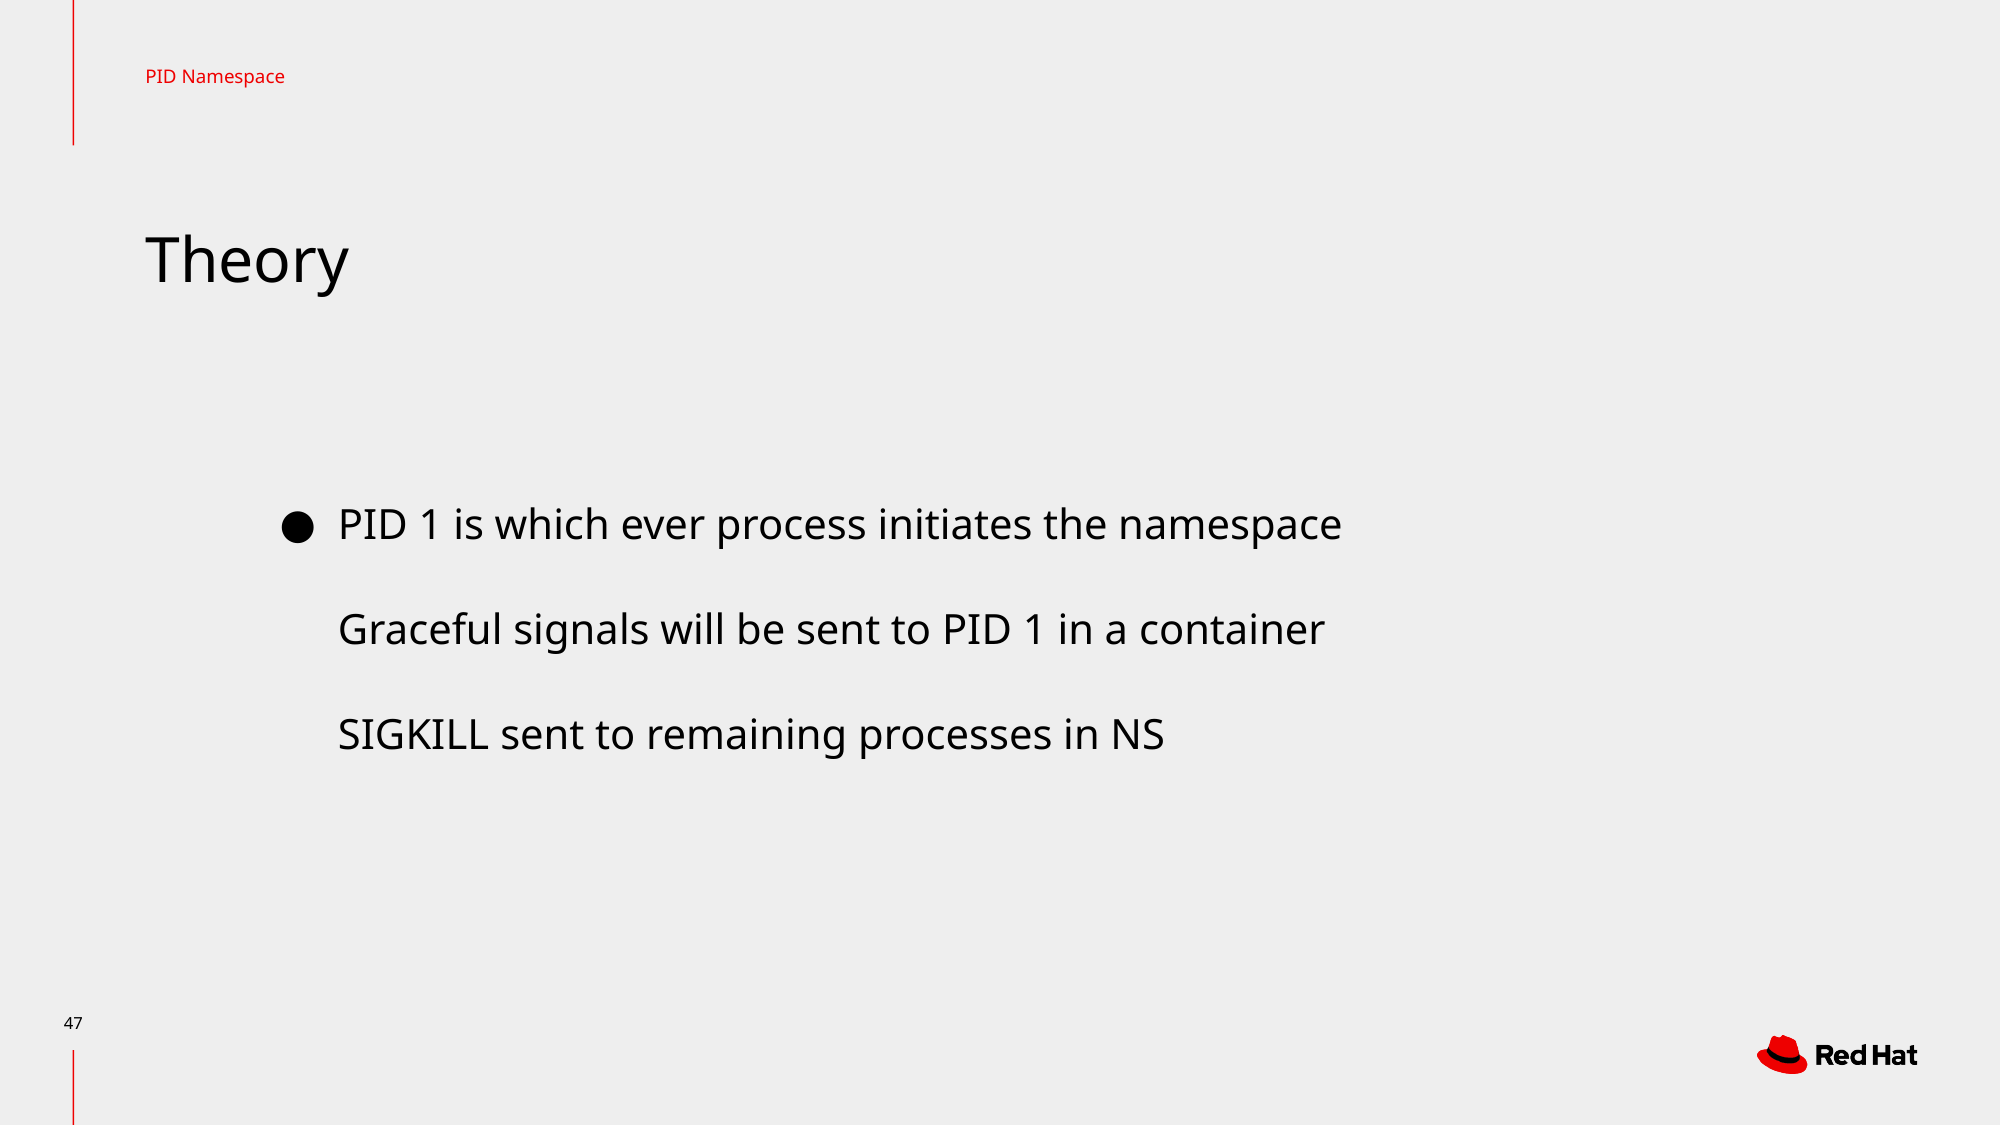

# PID Namespace
Theory
PID 1 is which ever process initiates the namespace
Graceful signals will be sent to PID 1 in a container
SIGKILL sent to remaining processes in NS